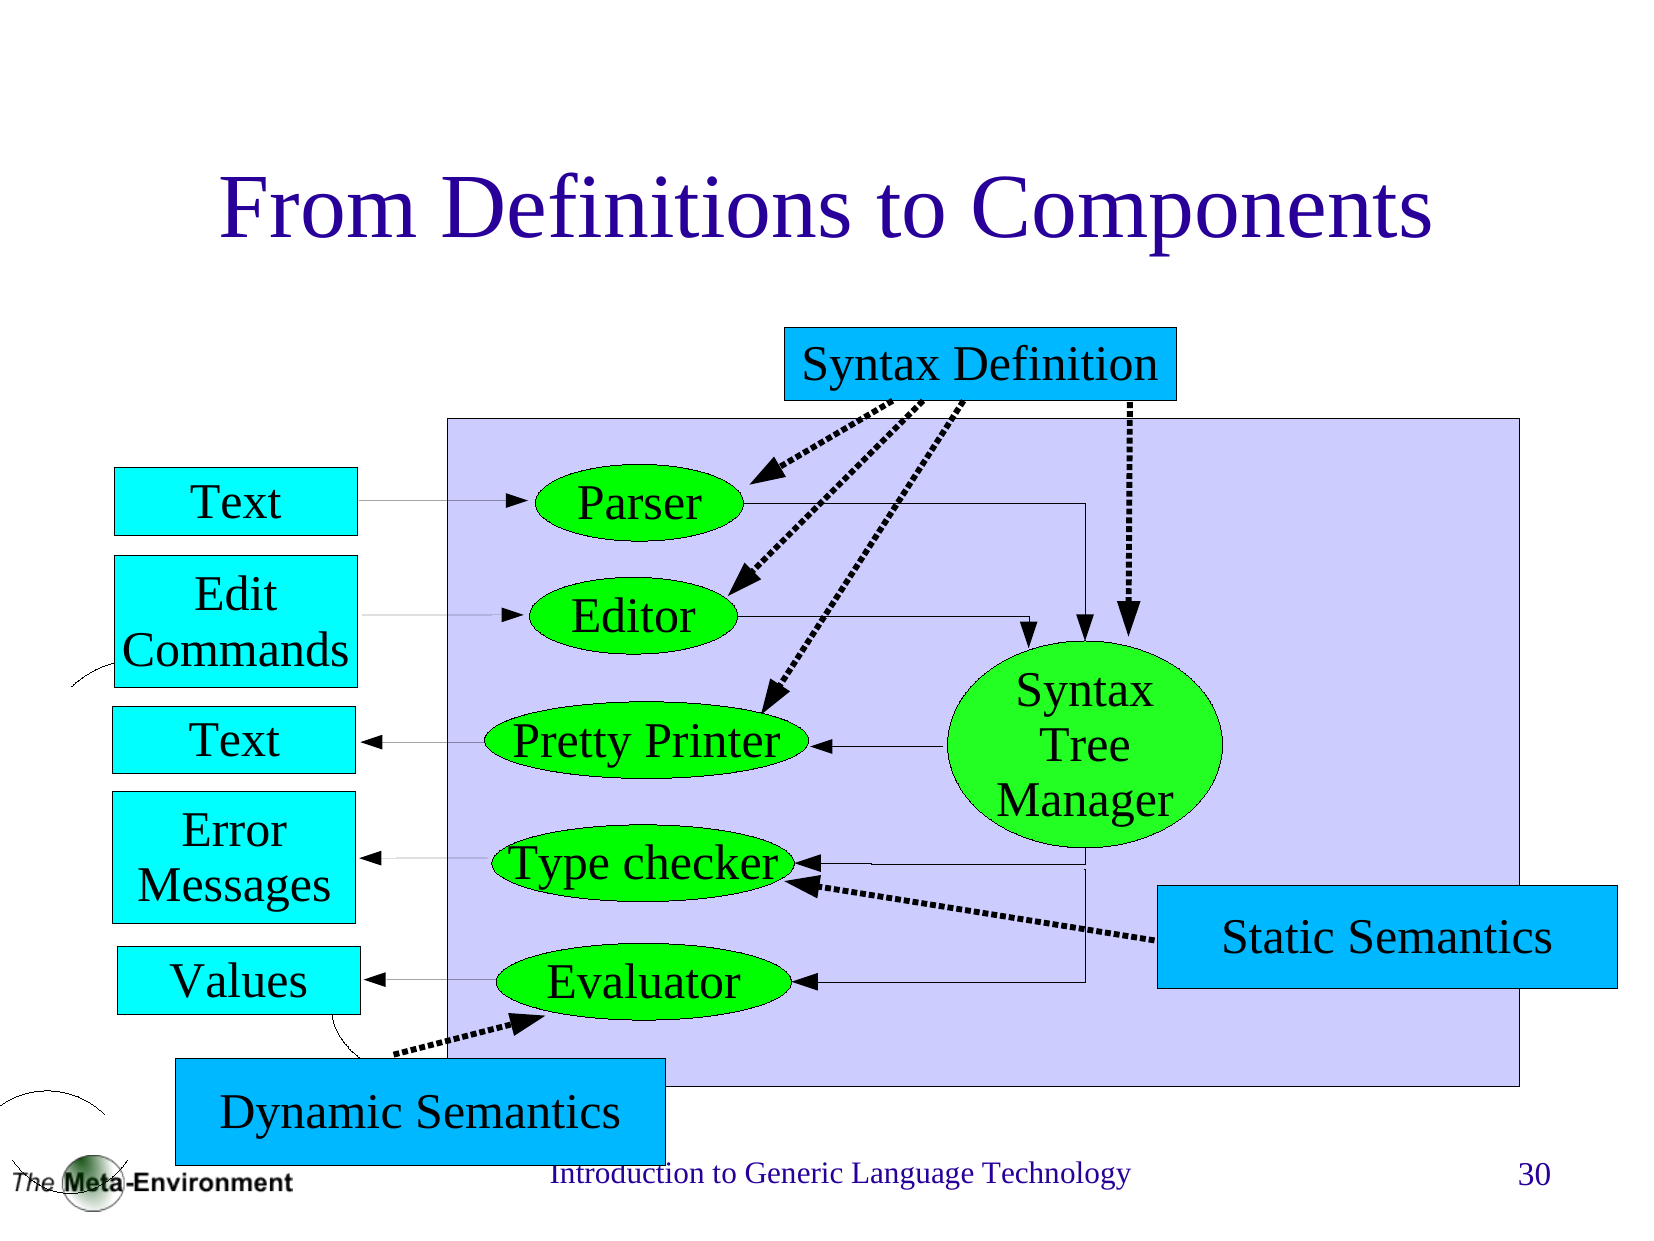

# From Definitions to Components
Syntax Definition
Parser
Text
Edit
Commands
Edit
Commands
Editor
Syntax
Tree
Manager
Pretty Printer
Text
Error
Messages
Type checker
Static Semantics
Evaluator
Values
Dynamic Semantics